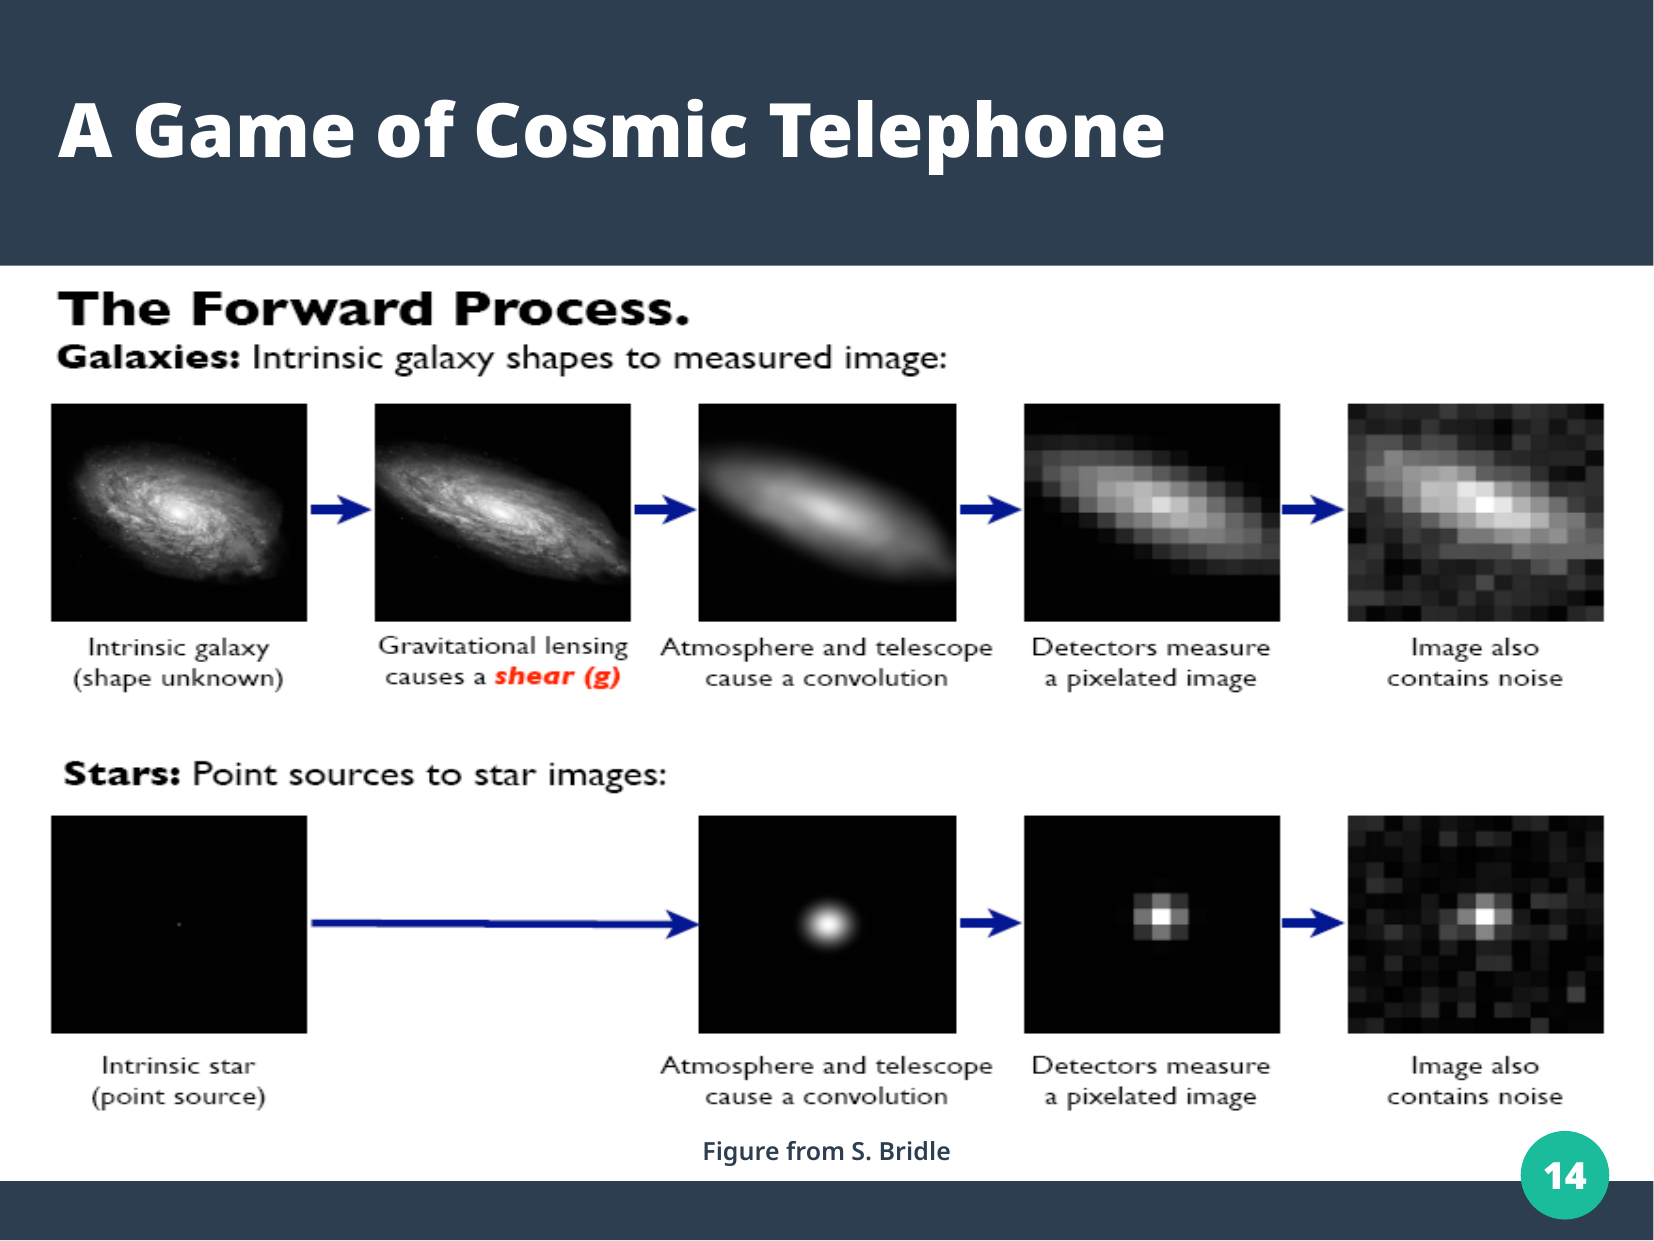

# A Game of Cosmic Telephone
14
Figure from S. Bridle